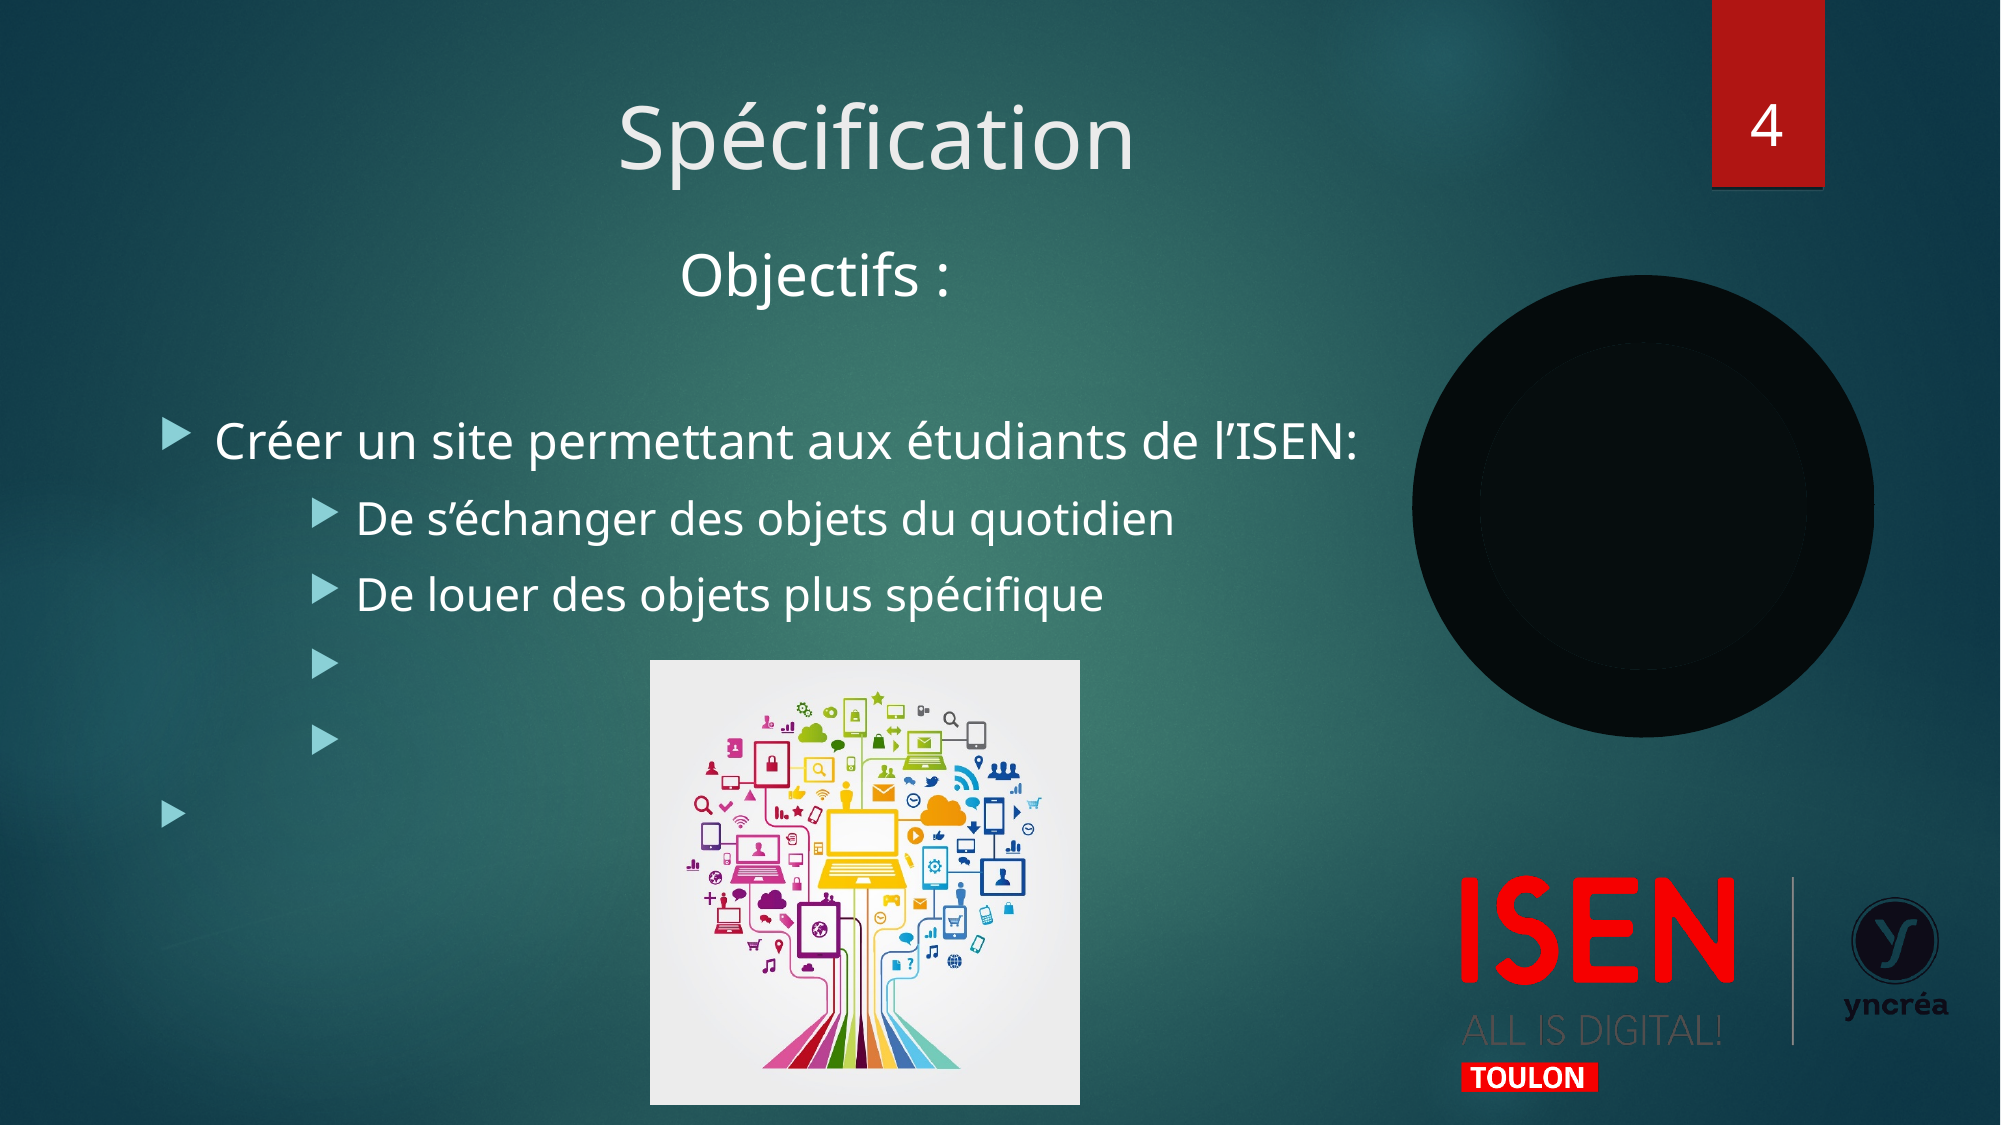

# Spécification
Objectifs :
Créer un site permettant aux étudiants de l’ISEN:
De s’échanger des objets du quotidien
De louer des objets plus spécifique